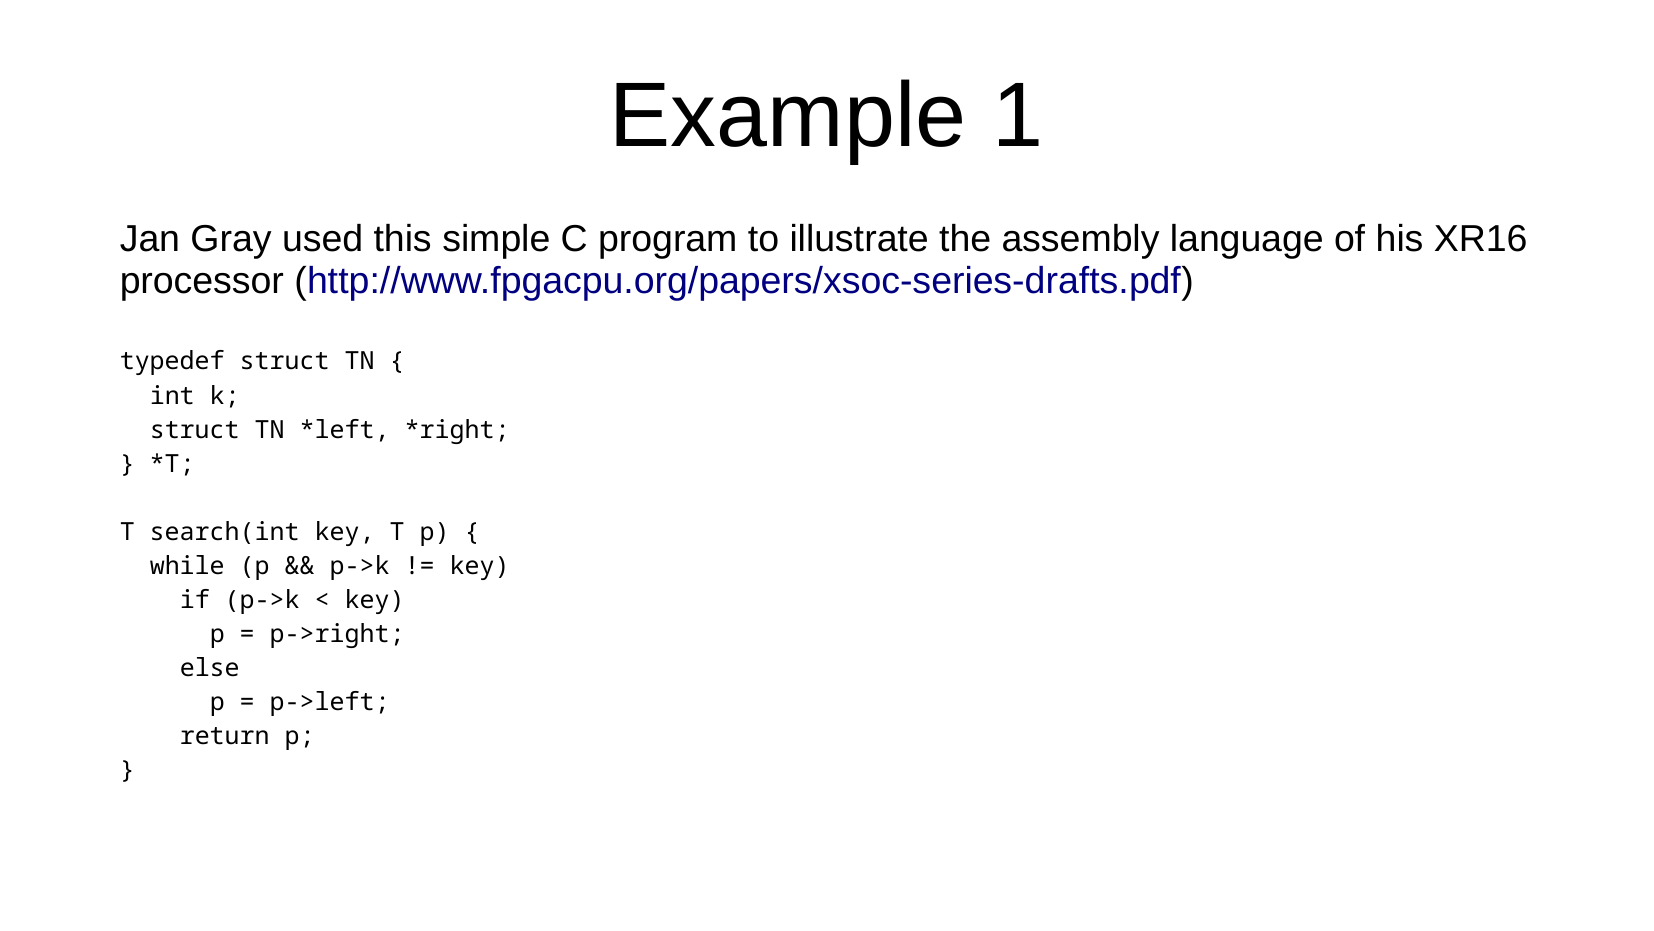

# Example 1
Jan Gray used this simple C program to illustrate the assembly language of his XR16 processor (http://www.fpgacpu.org/papers/xsoc-series-drafts.pdf)
typedef struct TN {
 int k;
 struct TN *left, *right;
} *T;
T search(int key, T p) {
 while (p && p->k != key)
 if (p->k < key)
 p = p->right;
 else
 p = p->left;
 return p;
}